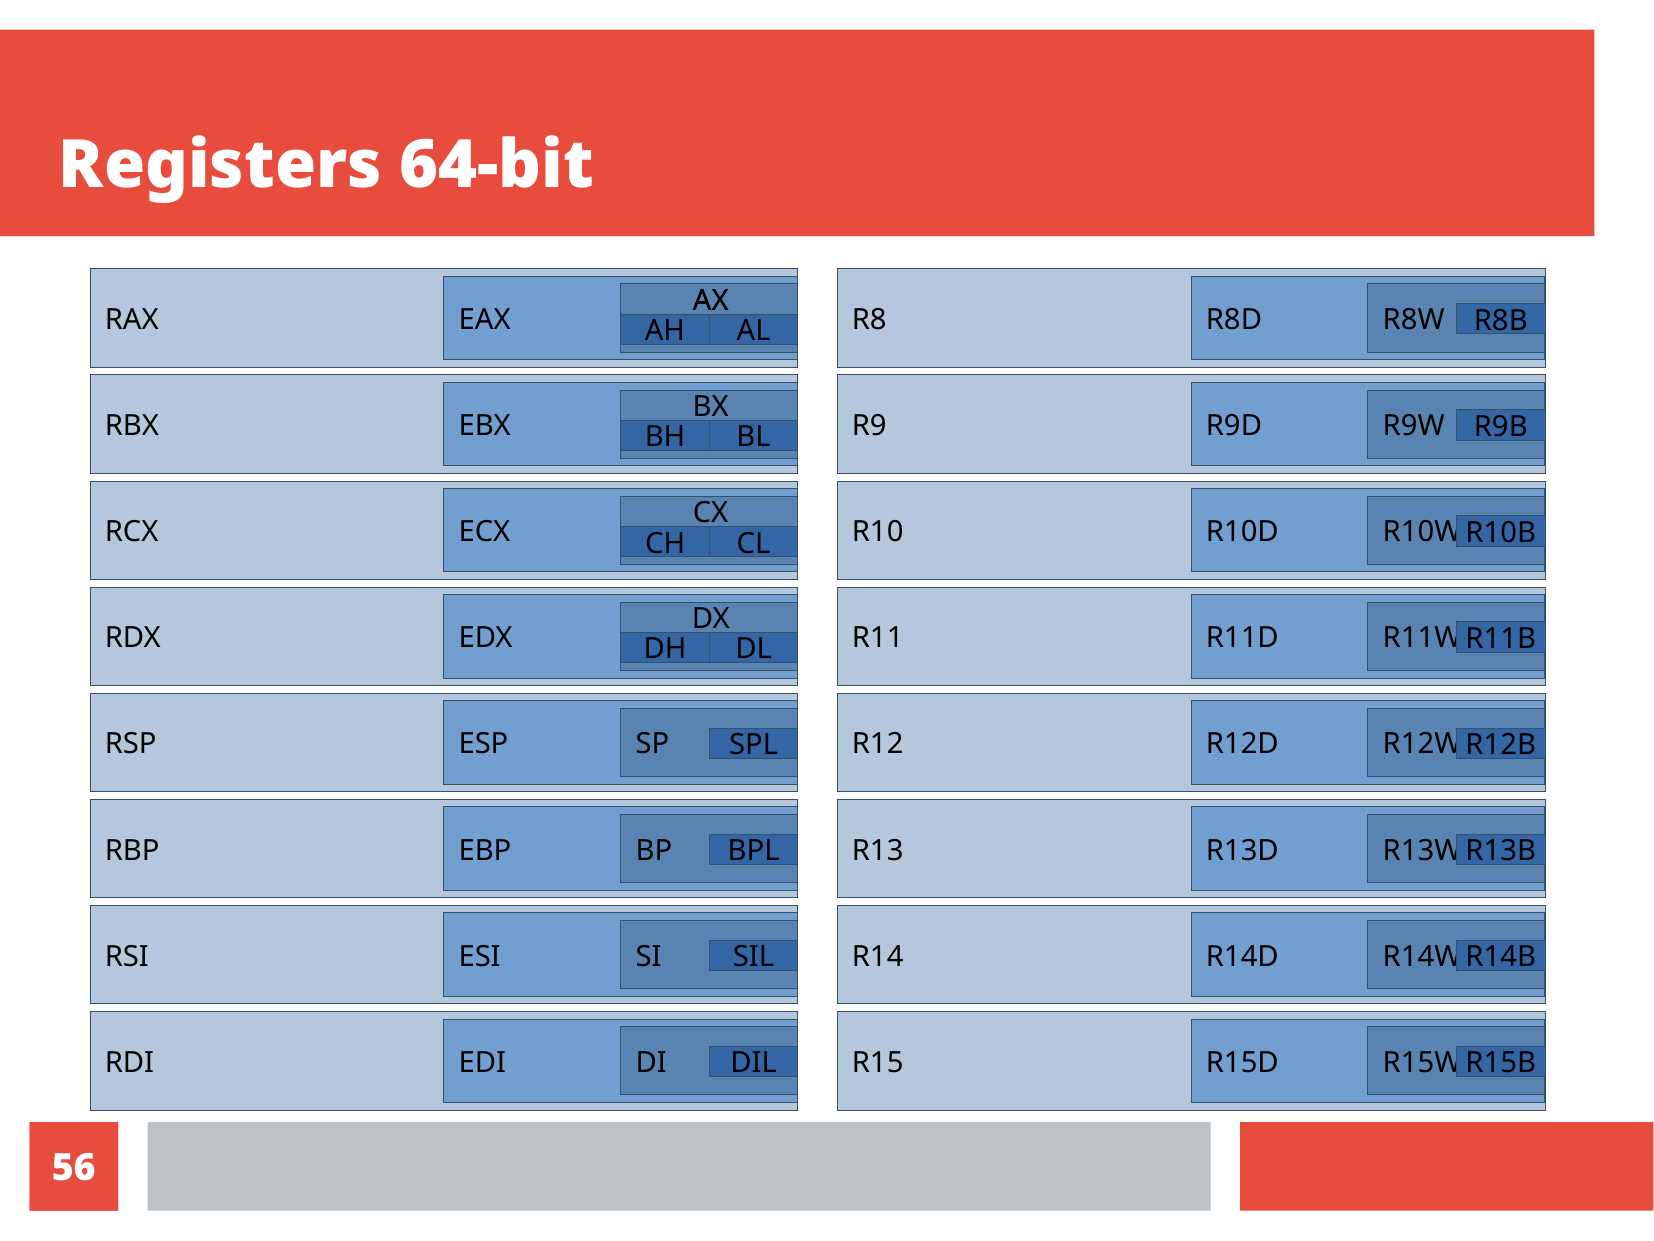

# Registers 64-bit
RAX
R8
EAX
R8D
AX
AX
R8W
R8B
AH
AL
RBX
R9
EBX
R9D
BX
R9W
R9B
BH
BL
RCX
R10
ECX
R10D
CX
R10W
R10B
CH
CL
RDX
R11
EDX
R11D
DX
R11W
R11B
DH
DL
RSP
R12
ESP
R12D
SP
R12W
SPL
R12B
RBP
R13
EBP
R13D
BP
R13W
BPL
R13B
RSI
R14
ESI
R14D
SI
R14W
SIL
R14B
RDI
R15
EDI
R15D
DI
R15W
DIL
R15B
56